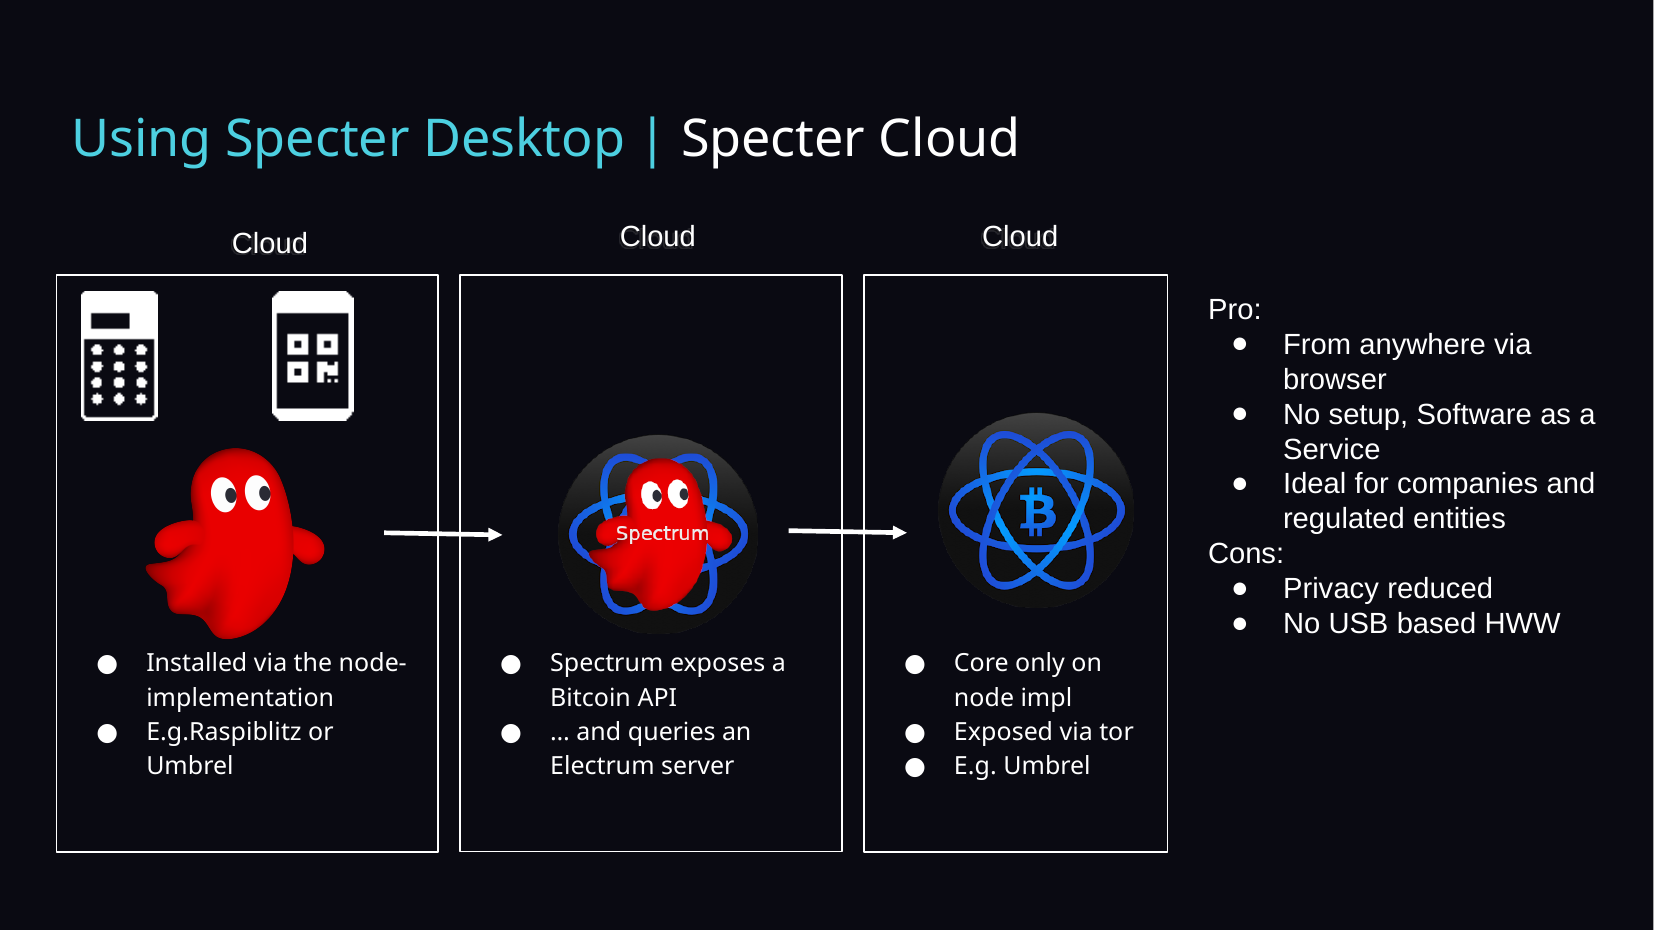

Using Specter Desktop | Specter Cloud
Cloud
Cloud
Cloud
Spectrum exposes a Bitcoin API
… and queries an Electrum server
# Installed via the node-implementation
E.g.Raspiblitz or Umbrel
Core only on node impl
Exposed via tor
E.g. Umbrel
Pro:
From anywhere via browser
No setup, Software as a Service
Ideal for companies and regulated entities
Cons:
Privacy reduced
No USB based HWW